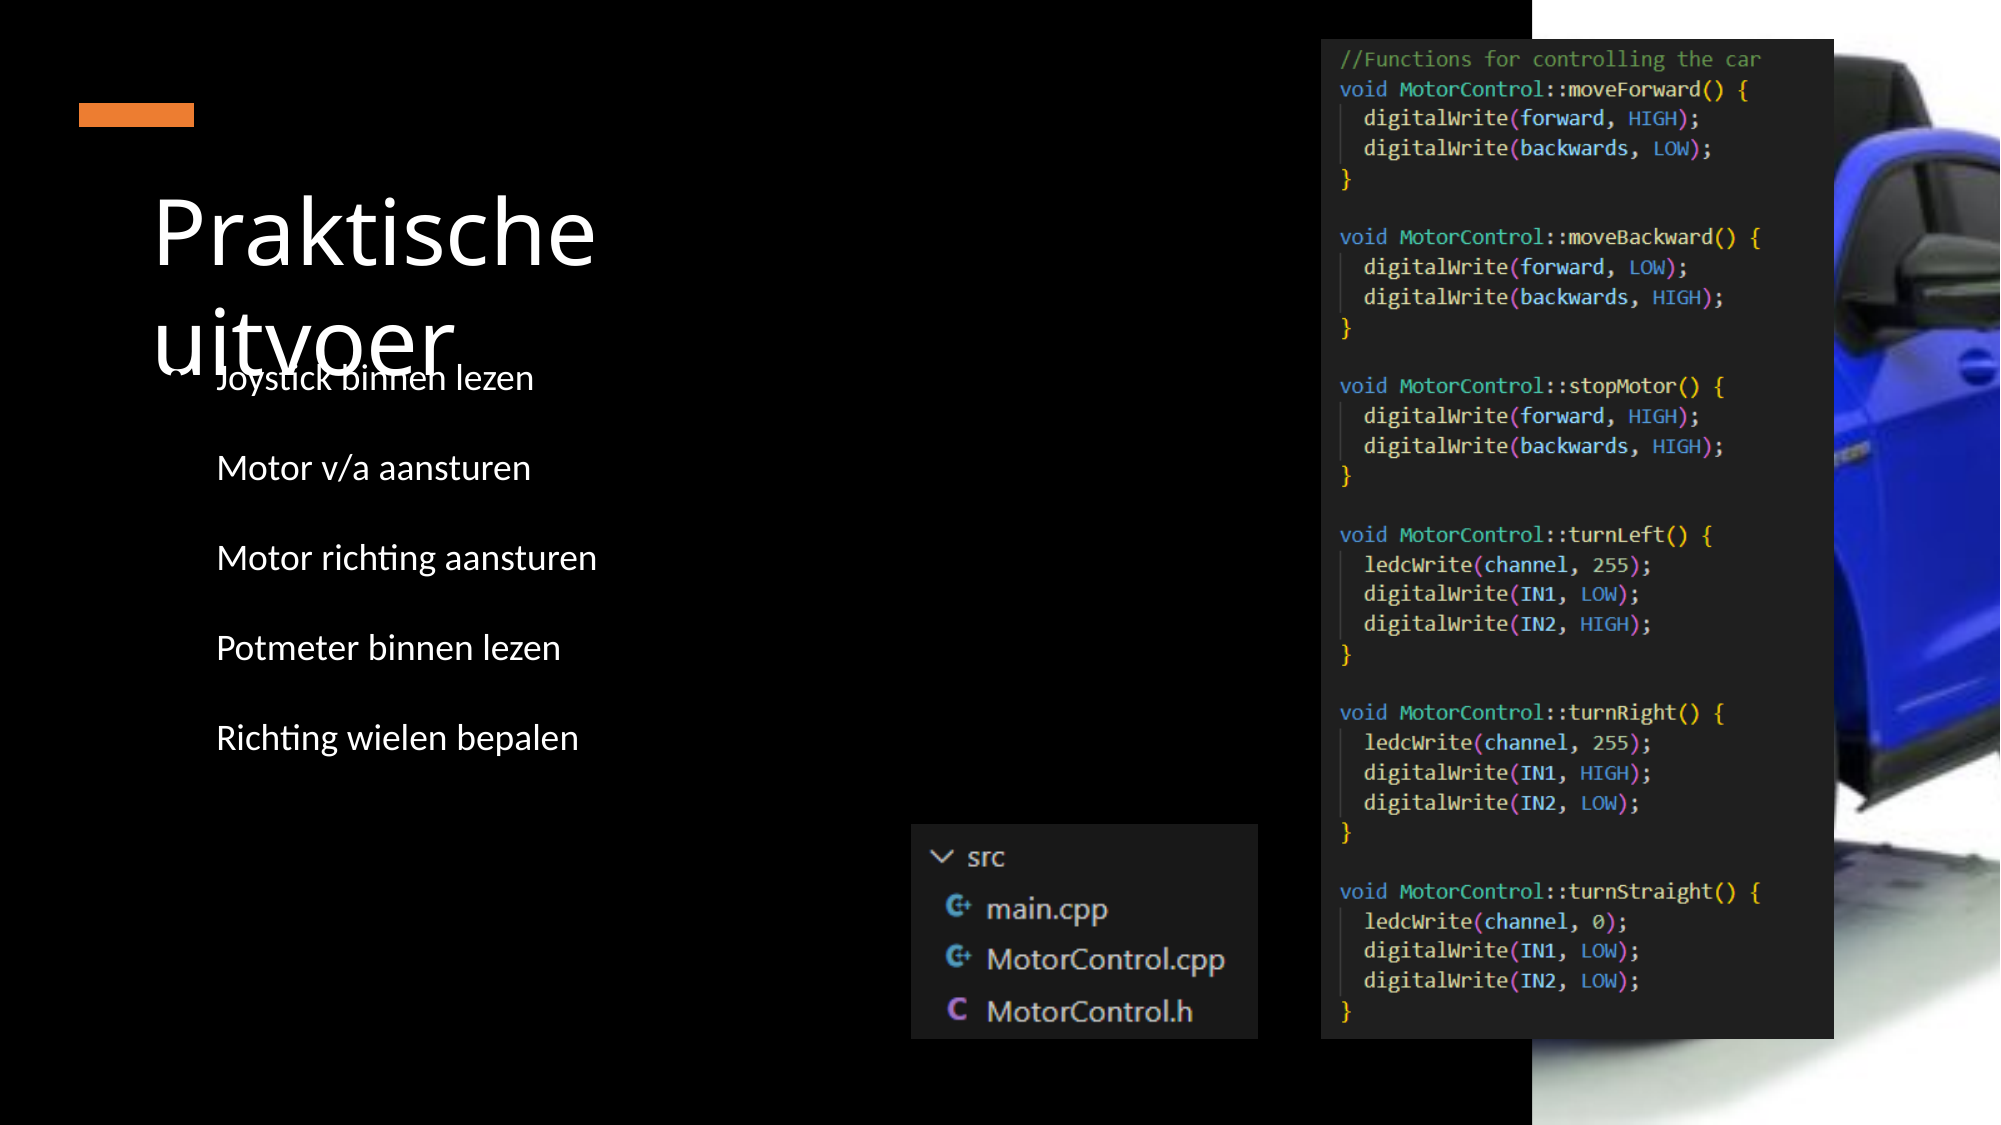

Praktische uitvoer
Joystick binnen lezen
Motor v/a aansturen
Motor richting aansturen
Potmeter binnen lezen
Richting wielen bepalen